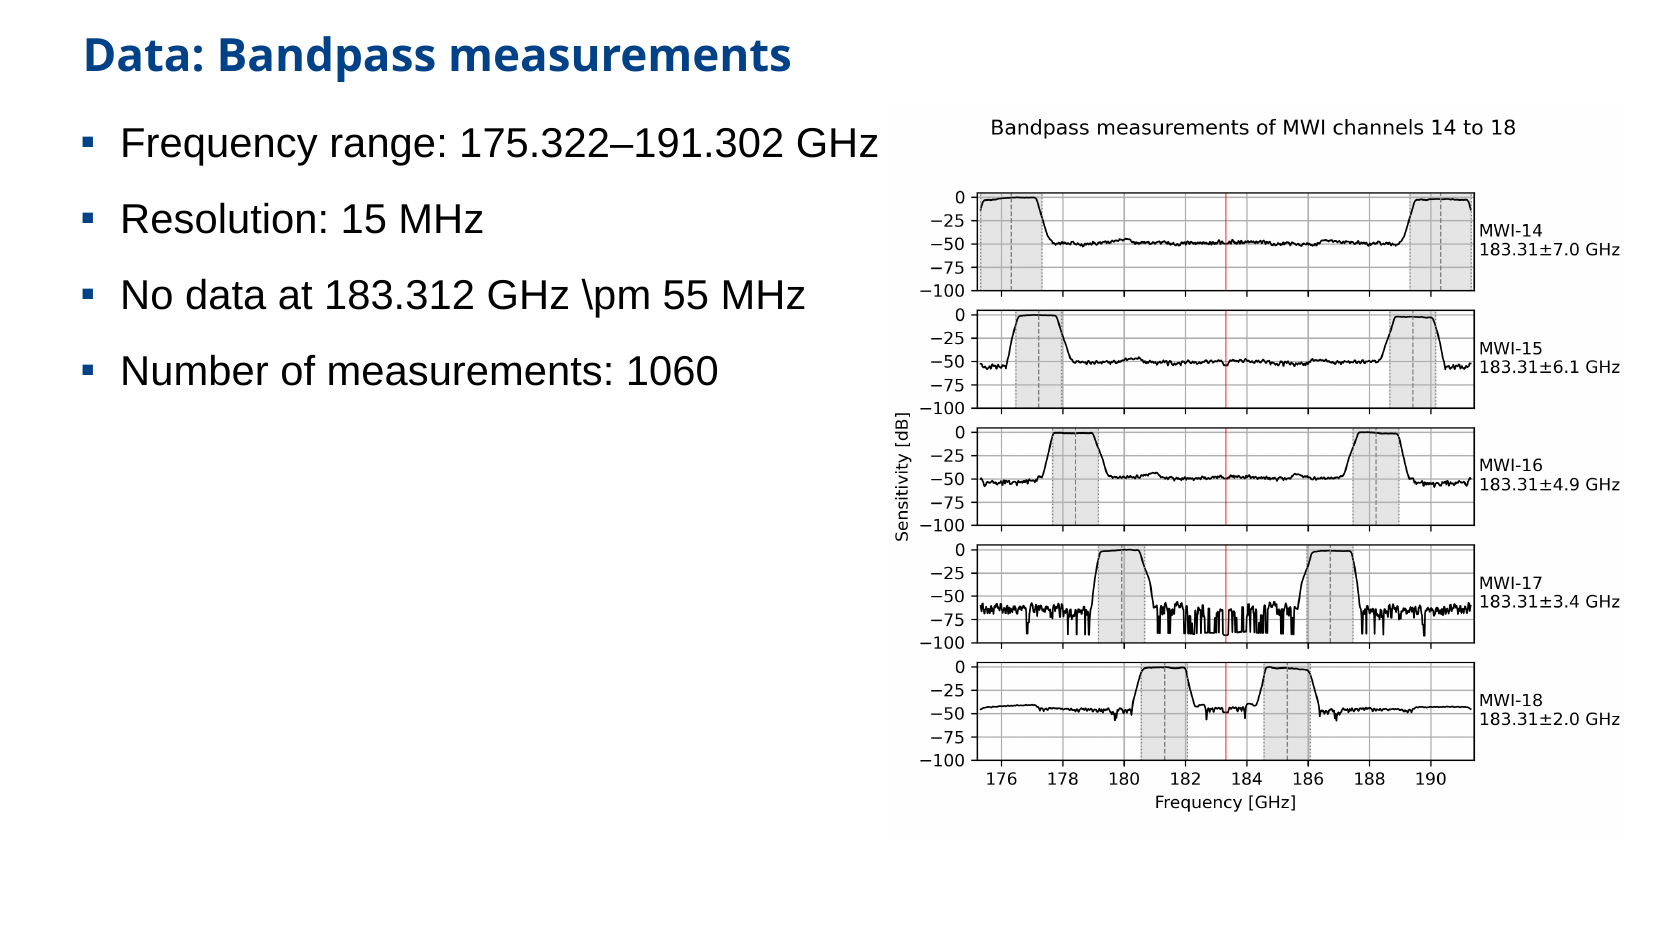

# Data: Bandpass measurements
Frequency range: 175.322–191.302 GHz
Resolution: 15 MHz
No data at 183.312 GHz \pm 55 MHz
Number of measurements: 1060